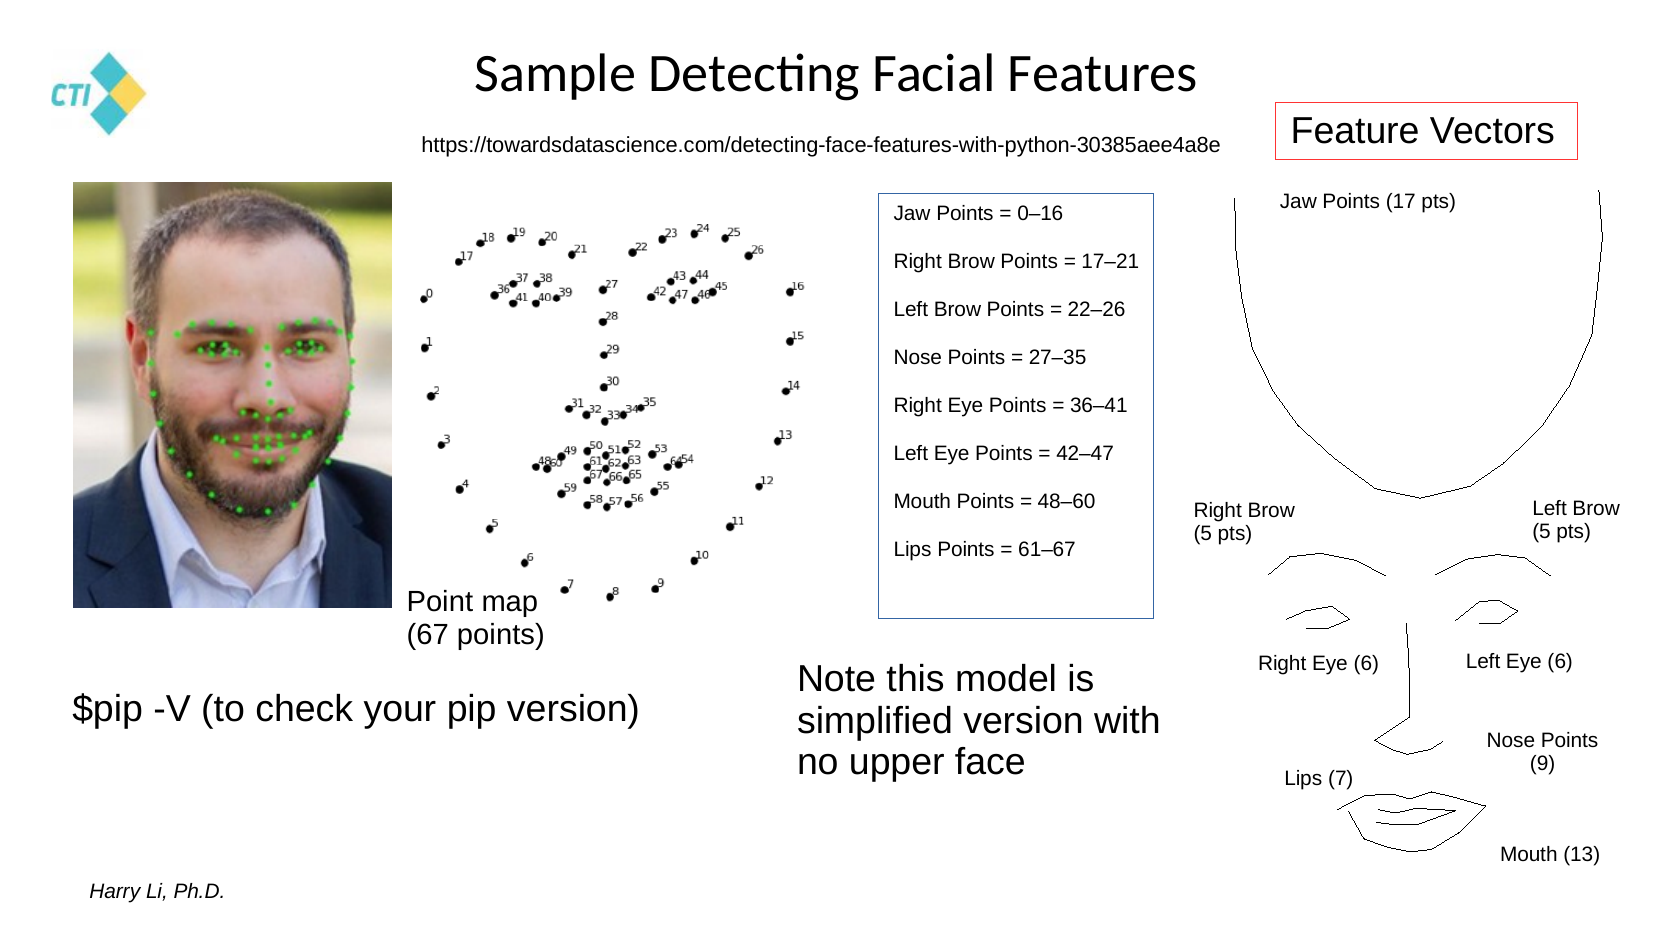

Sample Detecting Facial Features
Feature Vectors
https://towardsdatascience.com/detecting-face-features-with-python-30385aee4a8e
Jaw Points (17 pts)
Jaw Points = 0–16
Right Brow Points = 17–21
Left Brow Points = 22–26
Nose Points = 27–35
Right Eye Points = 36–41
Left Eye Points = 42–47
Mouth Points = 48–60
Lips Points = 61–67
Left Brow (5 pts)
Right Brow (5 pts)
Point map
(67 points)
Left Eye (6)
Right Eye (6)
Note this model is simplified version with no upper face
$pip -V (to check your pip version)
Nose Points (9)
Lips (7)
Mouth (13)
Harry Li, Ph.D.